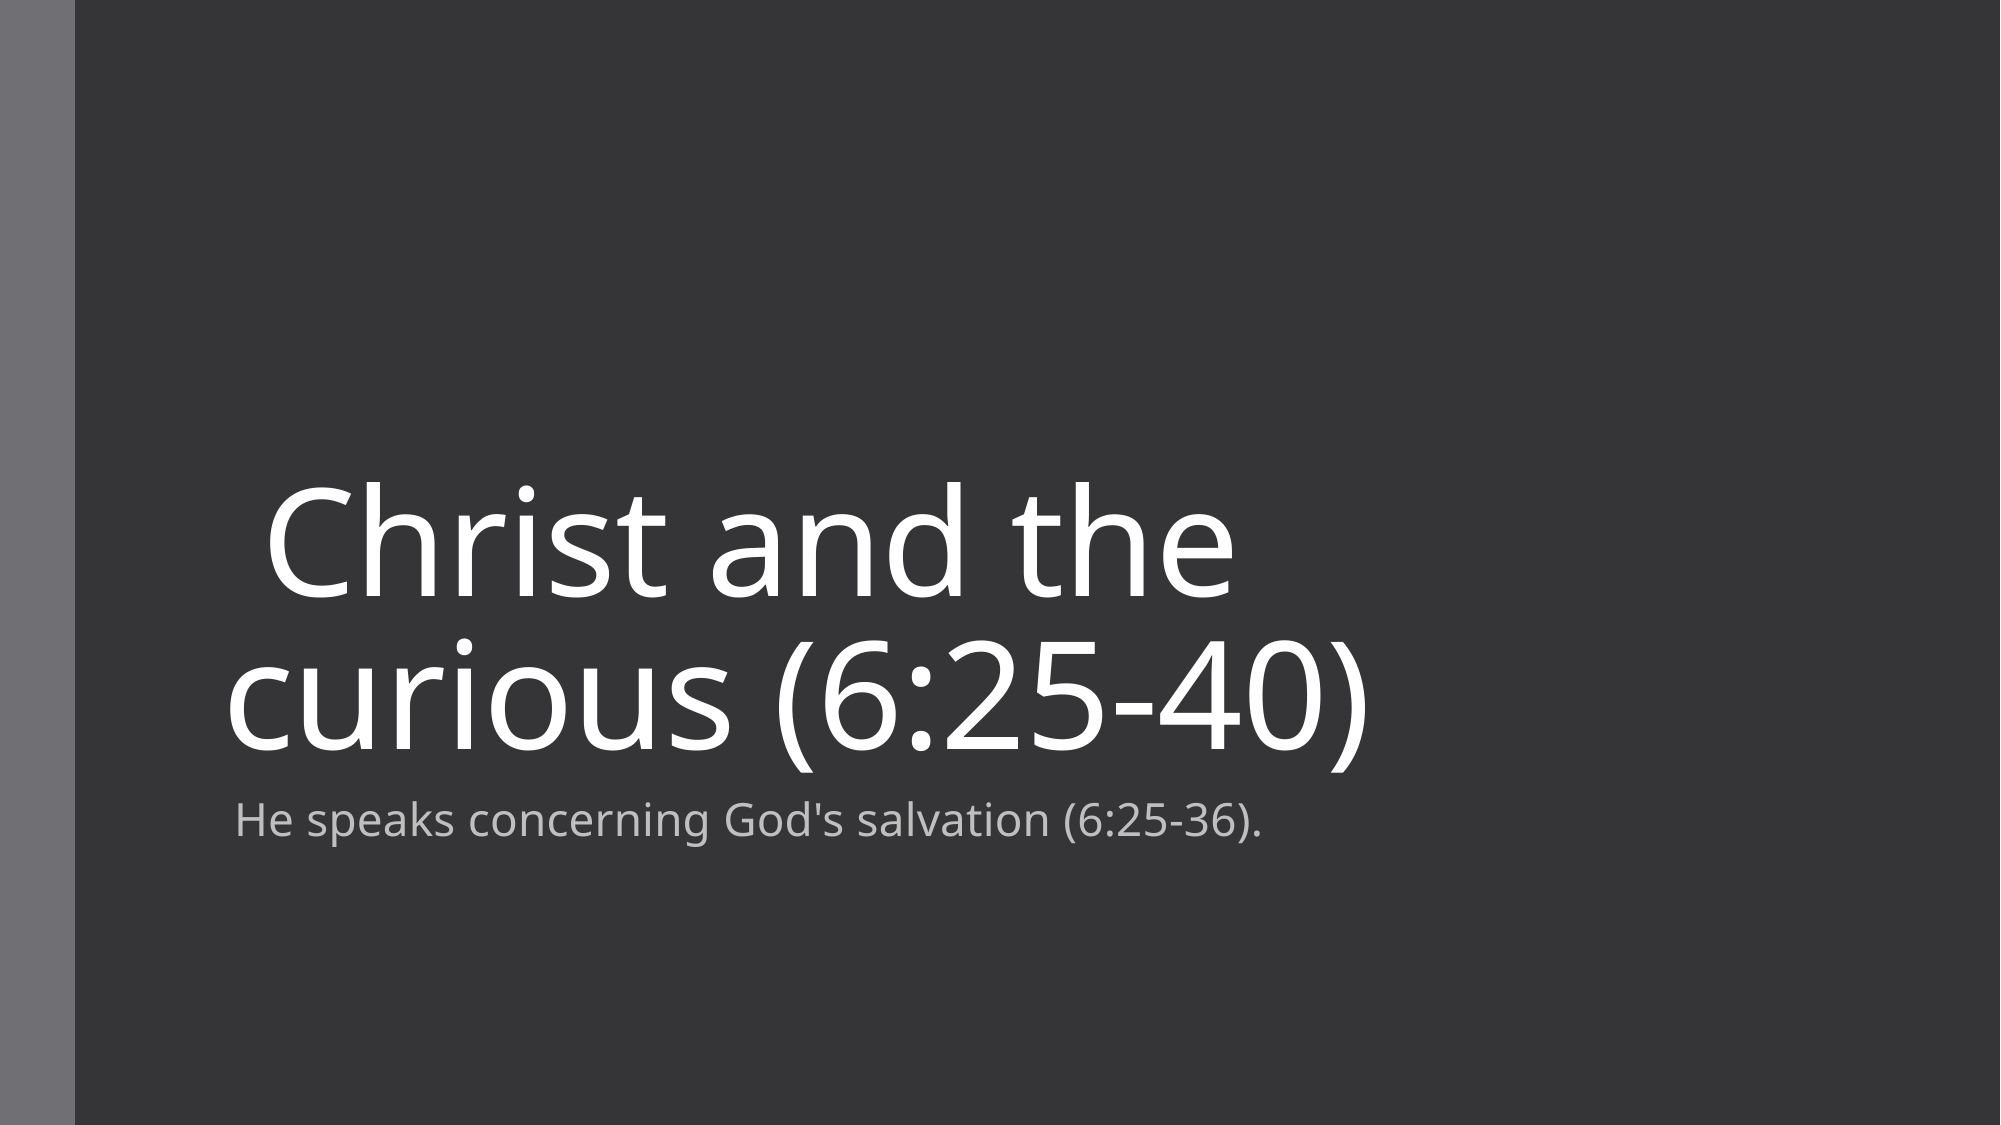

# Christ and the curious (6:25-40)
 He speaks concerning God's salvation (6:25-36).